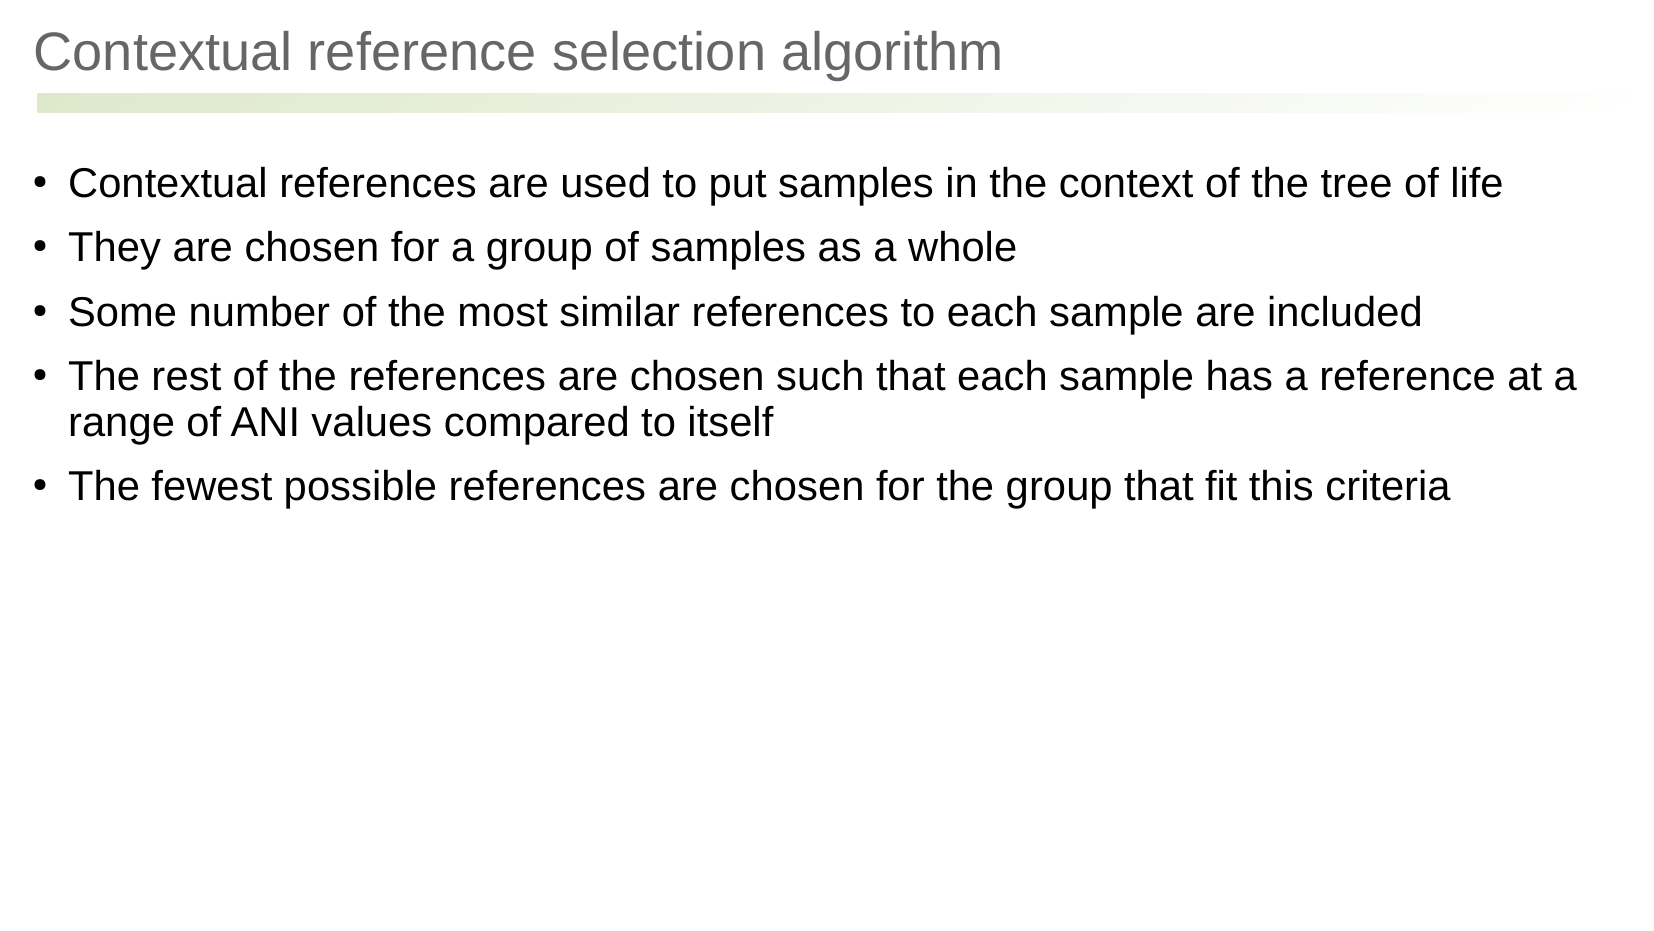

Contextual reference selection algorithm
Contextual references are used to put samples in the context of the tree of life
They are chosen for a group of samples as a whole
Some number of the most similar references to each sample are included
The rest of the references are chosen such that each sample has a reference at a range of ANI values compared to itself
The fewest possible references are chosen for the group that fit this criteria